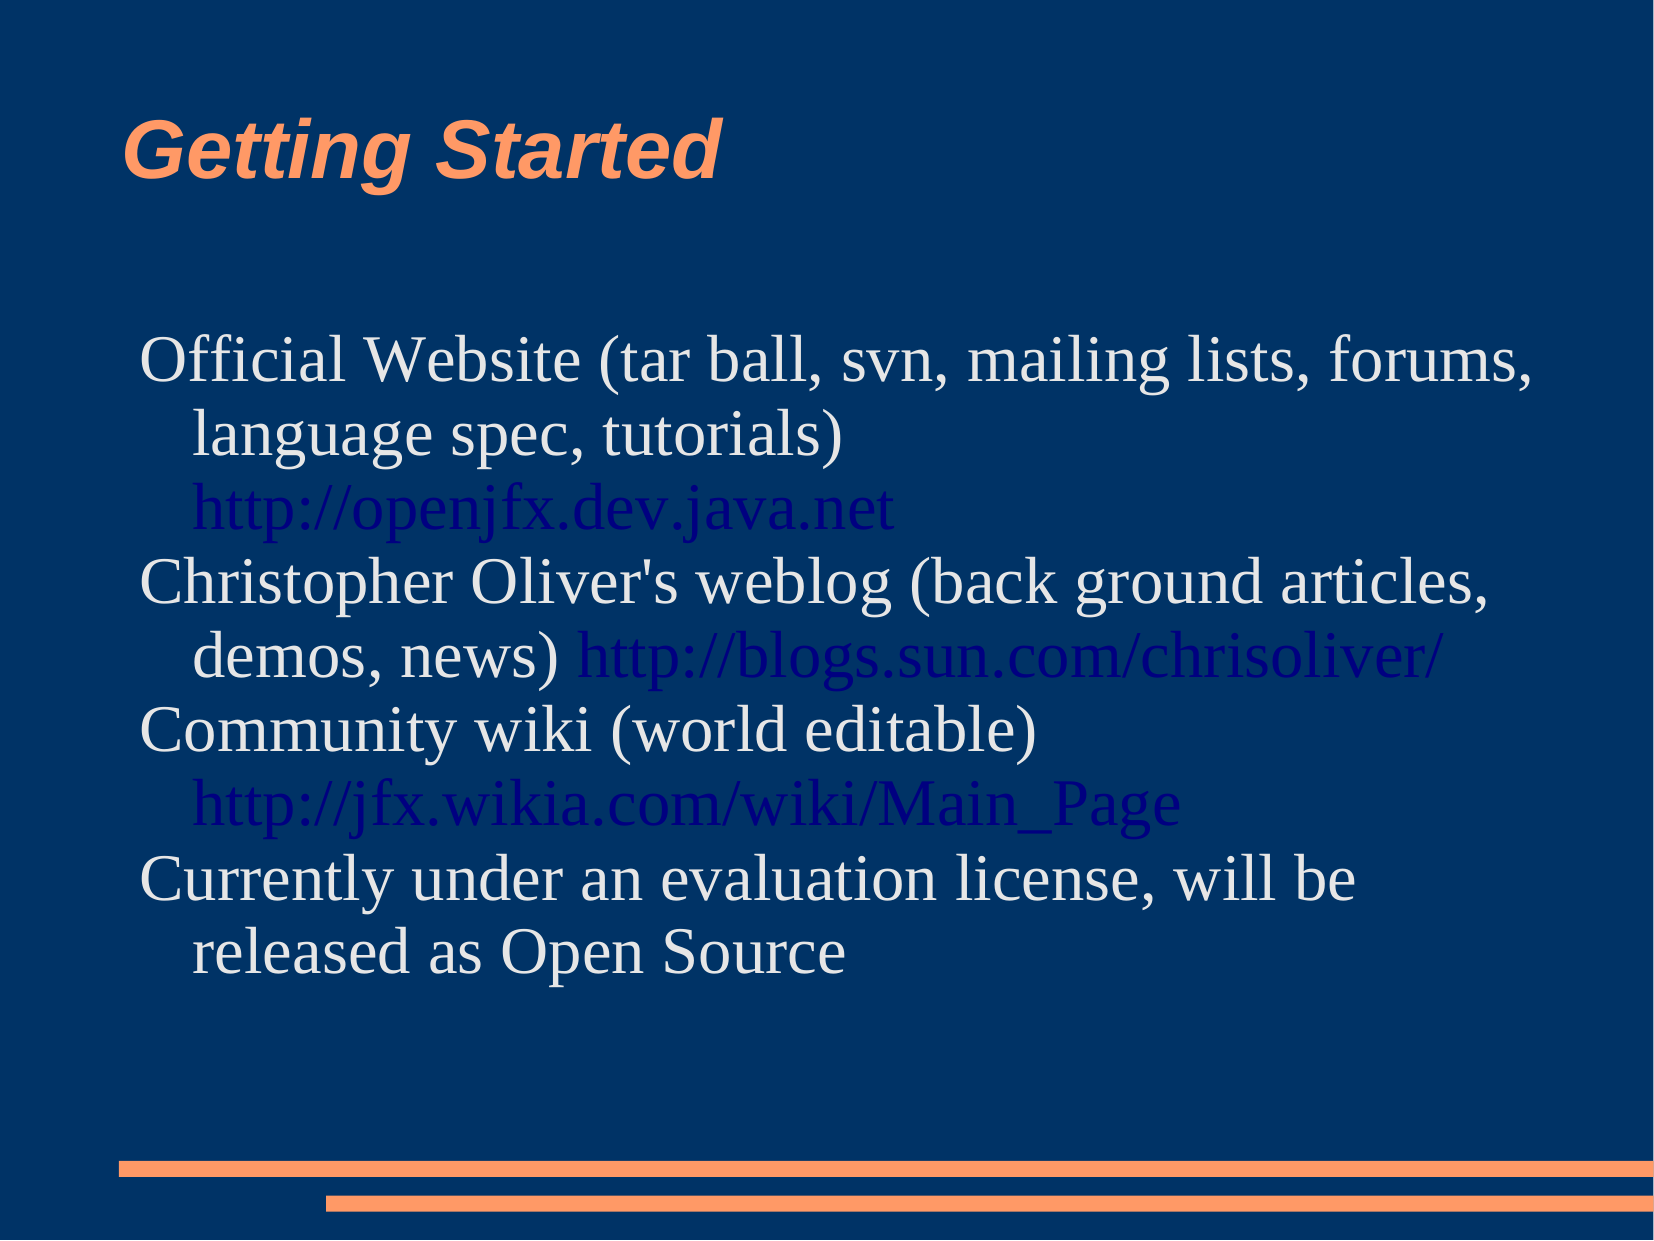

# Getting Started
Official Website (tar ball, svn, mailing lists, forums, language spec, tutorials) http://openjfx.dev.java.net
Christopher Oliver's weblog (back ground articles, demos, news) http://blogs.sun.com/chrisoliver/
Community wiki (world editable) http://jfx.wikia.com/wiki/Main_Page
Currently under an evaluation license, will be released as Open Source